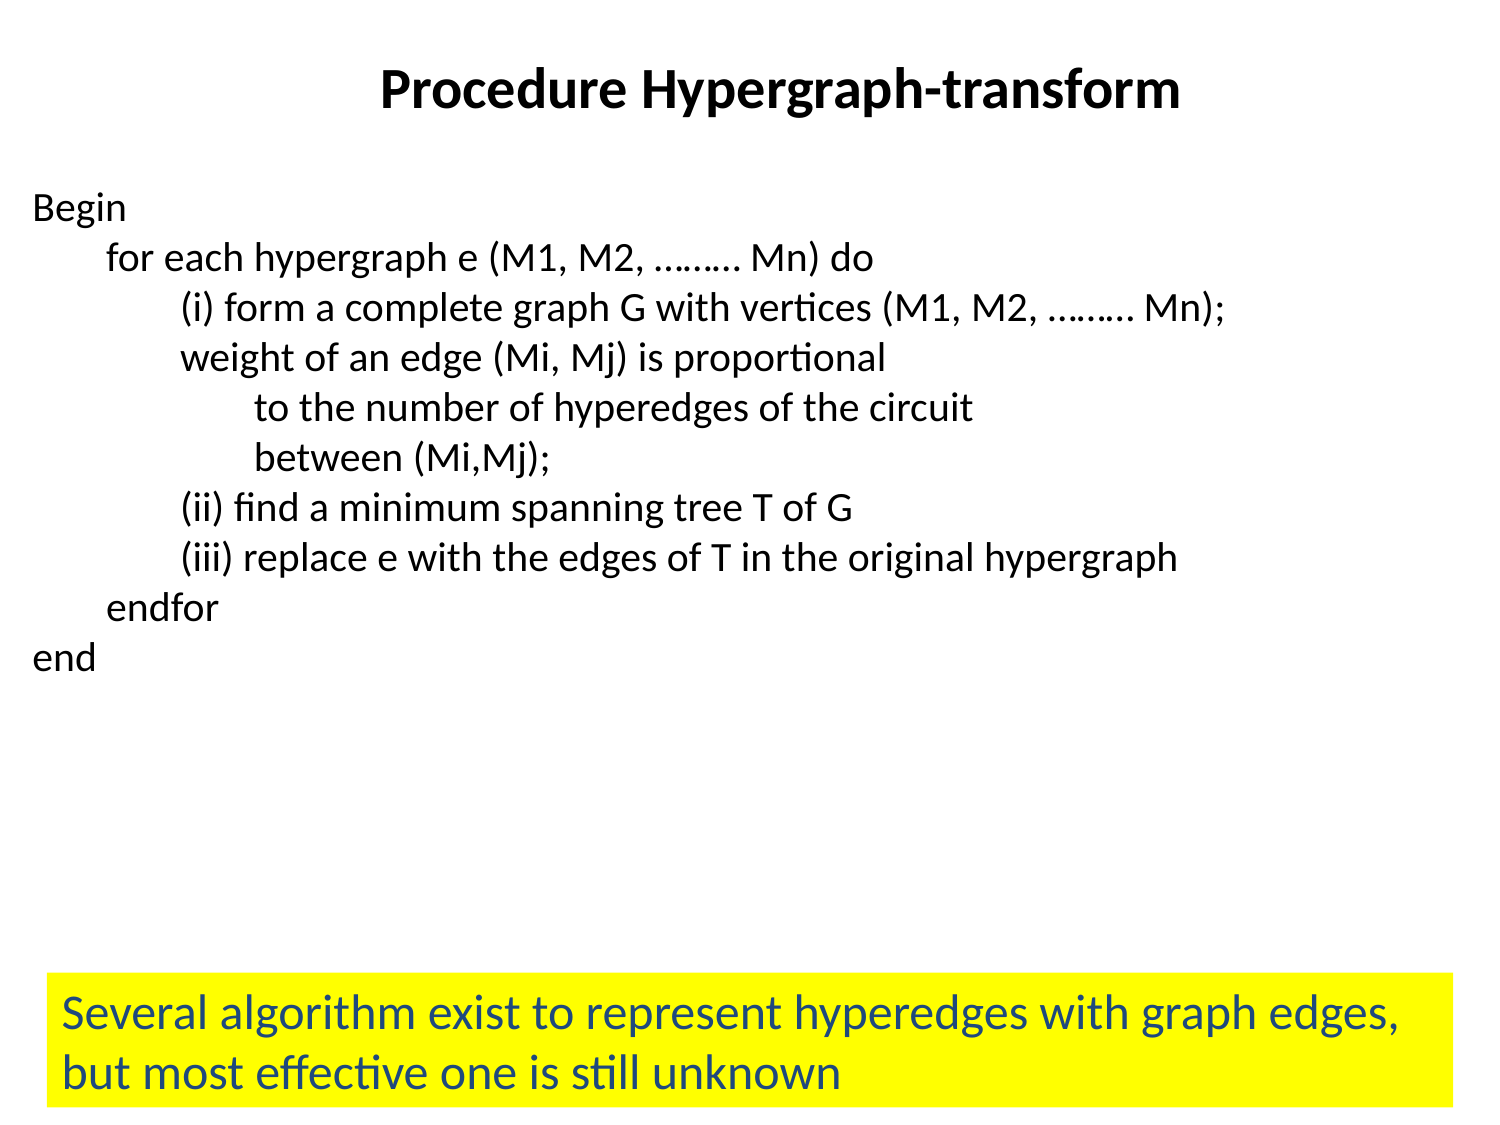

Procedure Hypergraph-transform
Begin
	for each hypergraph e (M1, M2, ……… Mn) do
		(i) form a complete graph G with vertices (M1, M2, ……… Mn);
		weight of an edge (Mi, Mj) is proportional
			to the number of hyperedges of the circuit
			between (Mi,Mj);
		(ii) find a minimum spanning tree T of G
		(iii) replace e with the edges of T in the original hypergraph
	endfor
end
Several algorithm exist to represent hyperedges with graph edges, but most effective one is still unknown